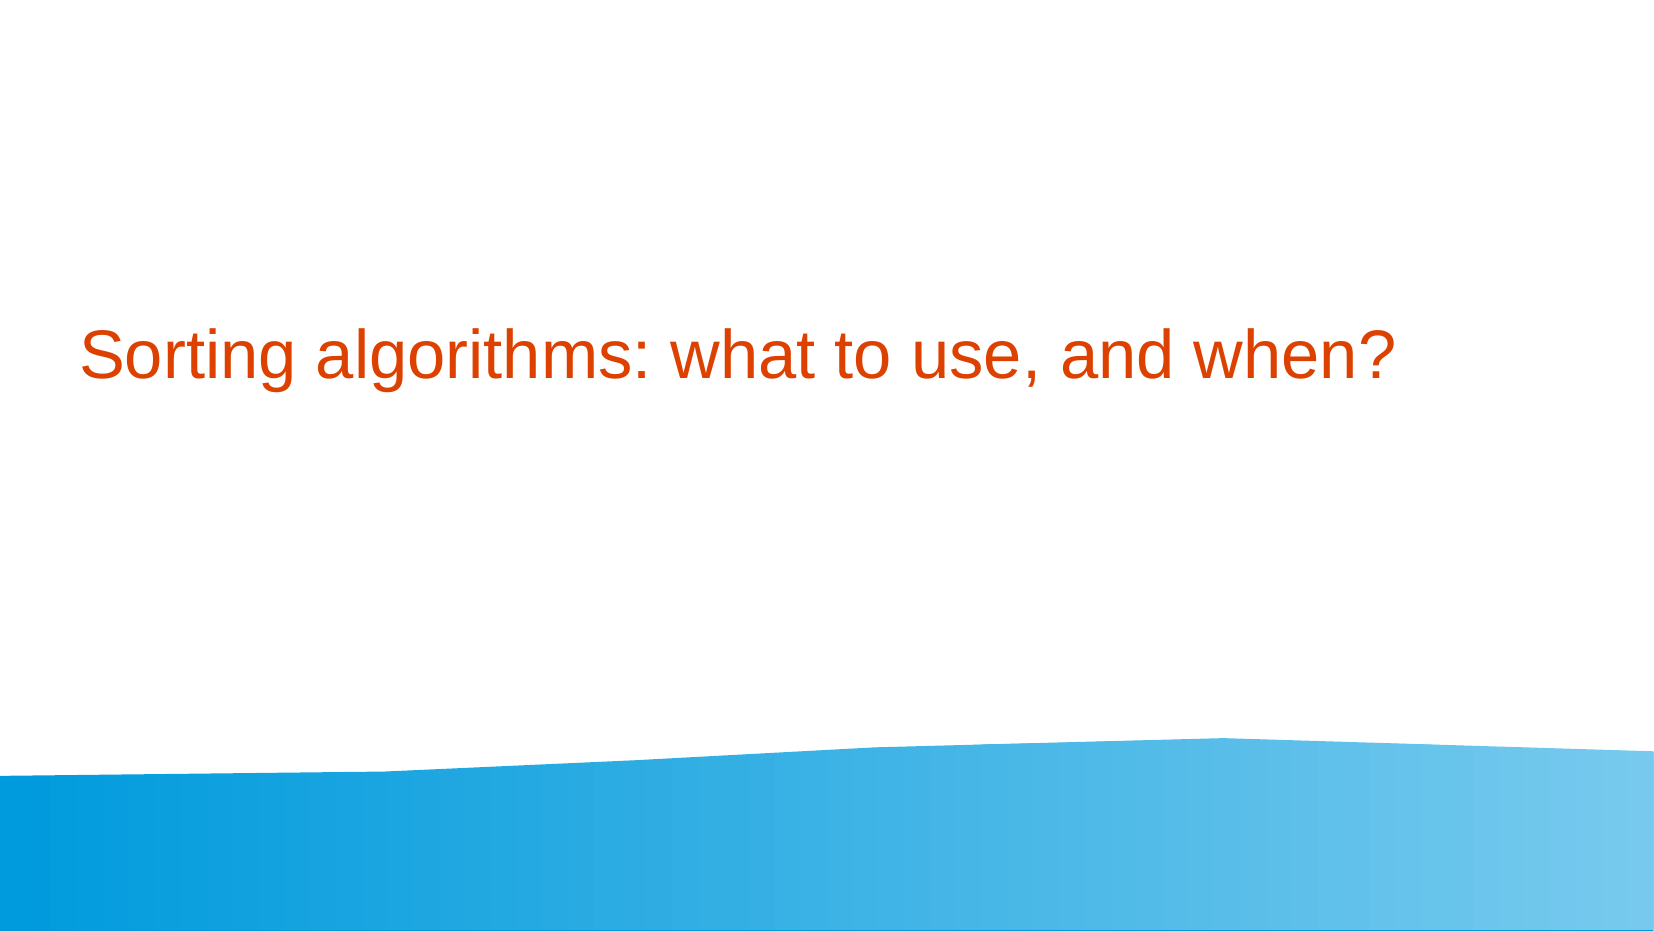

# Sorting algorithms: what to use, and when?